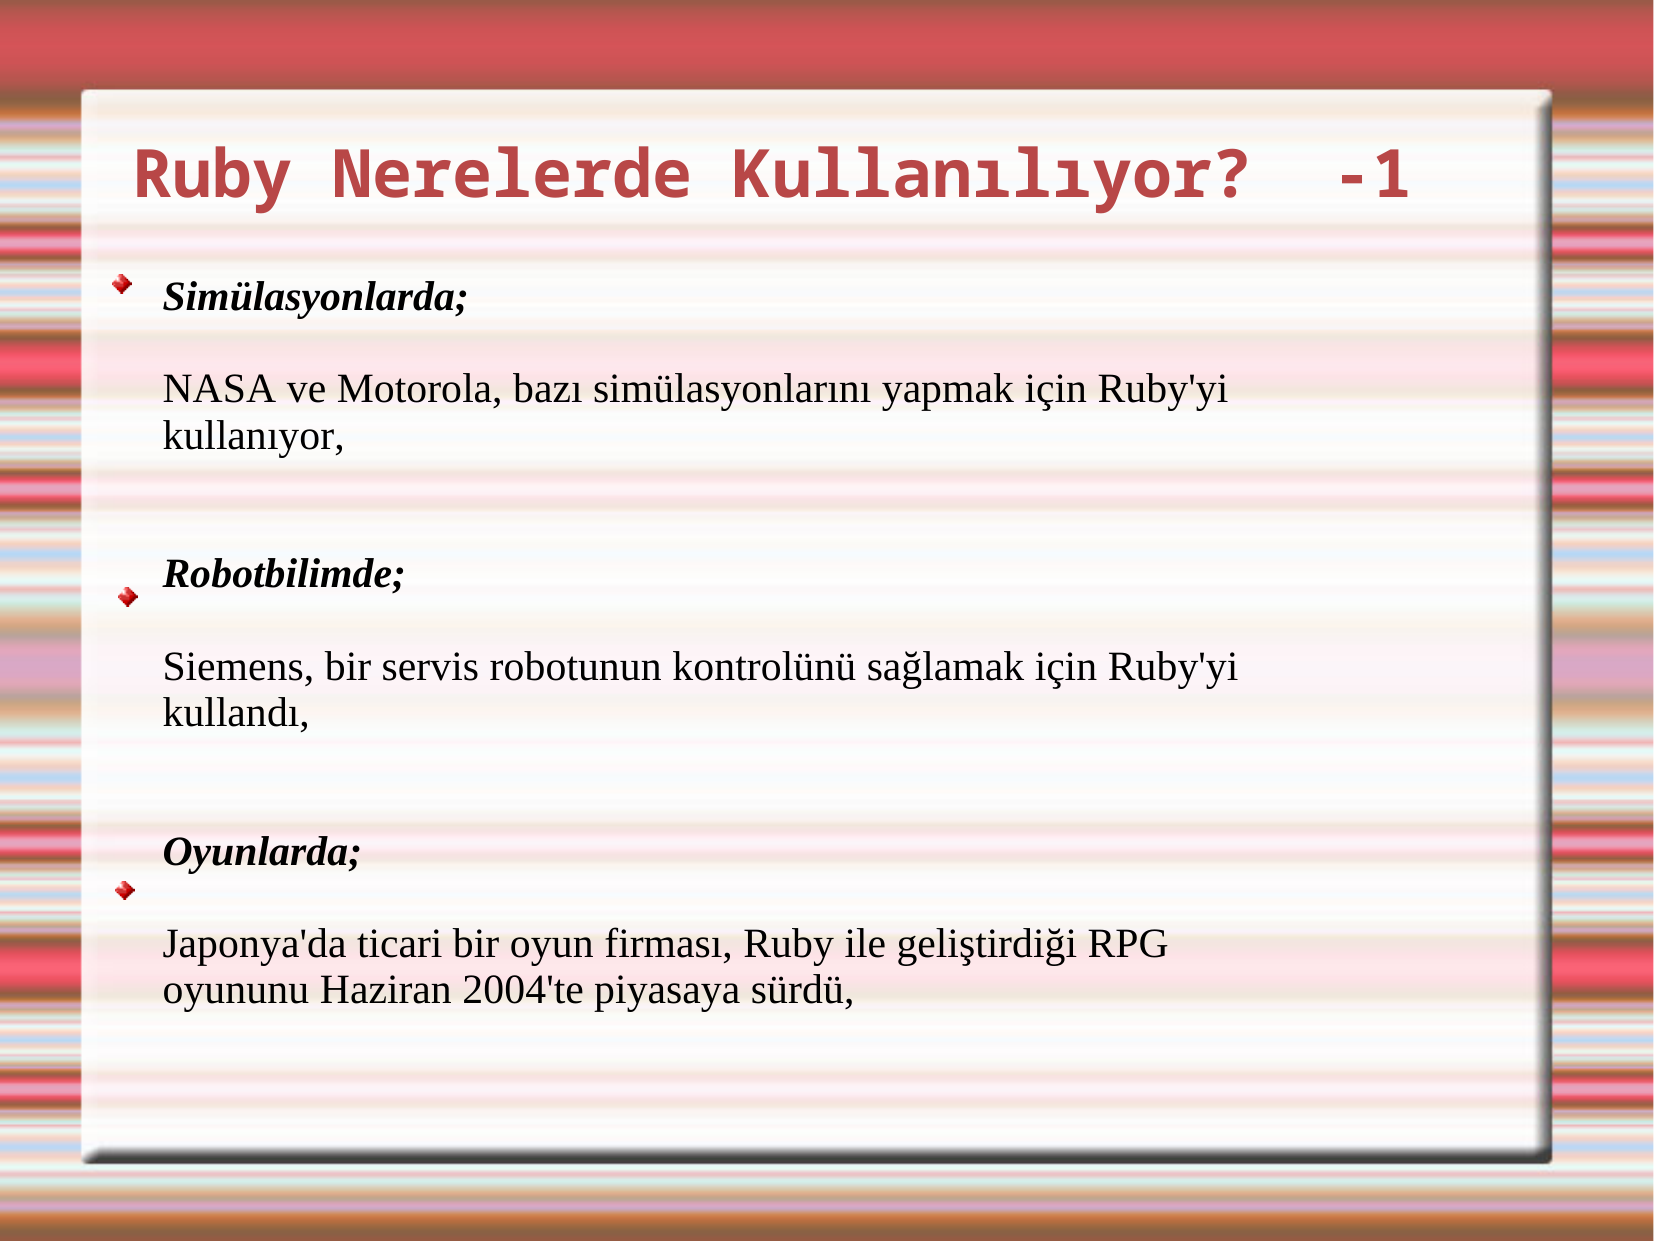

Ruby Nerelerde Kullanılıyor? -1
Simülasyonlarda;
NASA ve Motorola, bazı simülasyonlarını yapmak için Ruby'yi kullanıyor,
Robotbilimde;
Siemens, bir servis robotunun kontrolünü sağlamak için Ruby'yi kullandı,
Oyunlarda;
Japonya'da ticari bir oyun firması, Ruby ile geliştirdiği RPG oyununu Haziran 2004'te piyasaya sürdü,